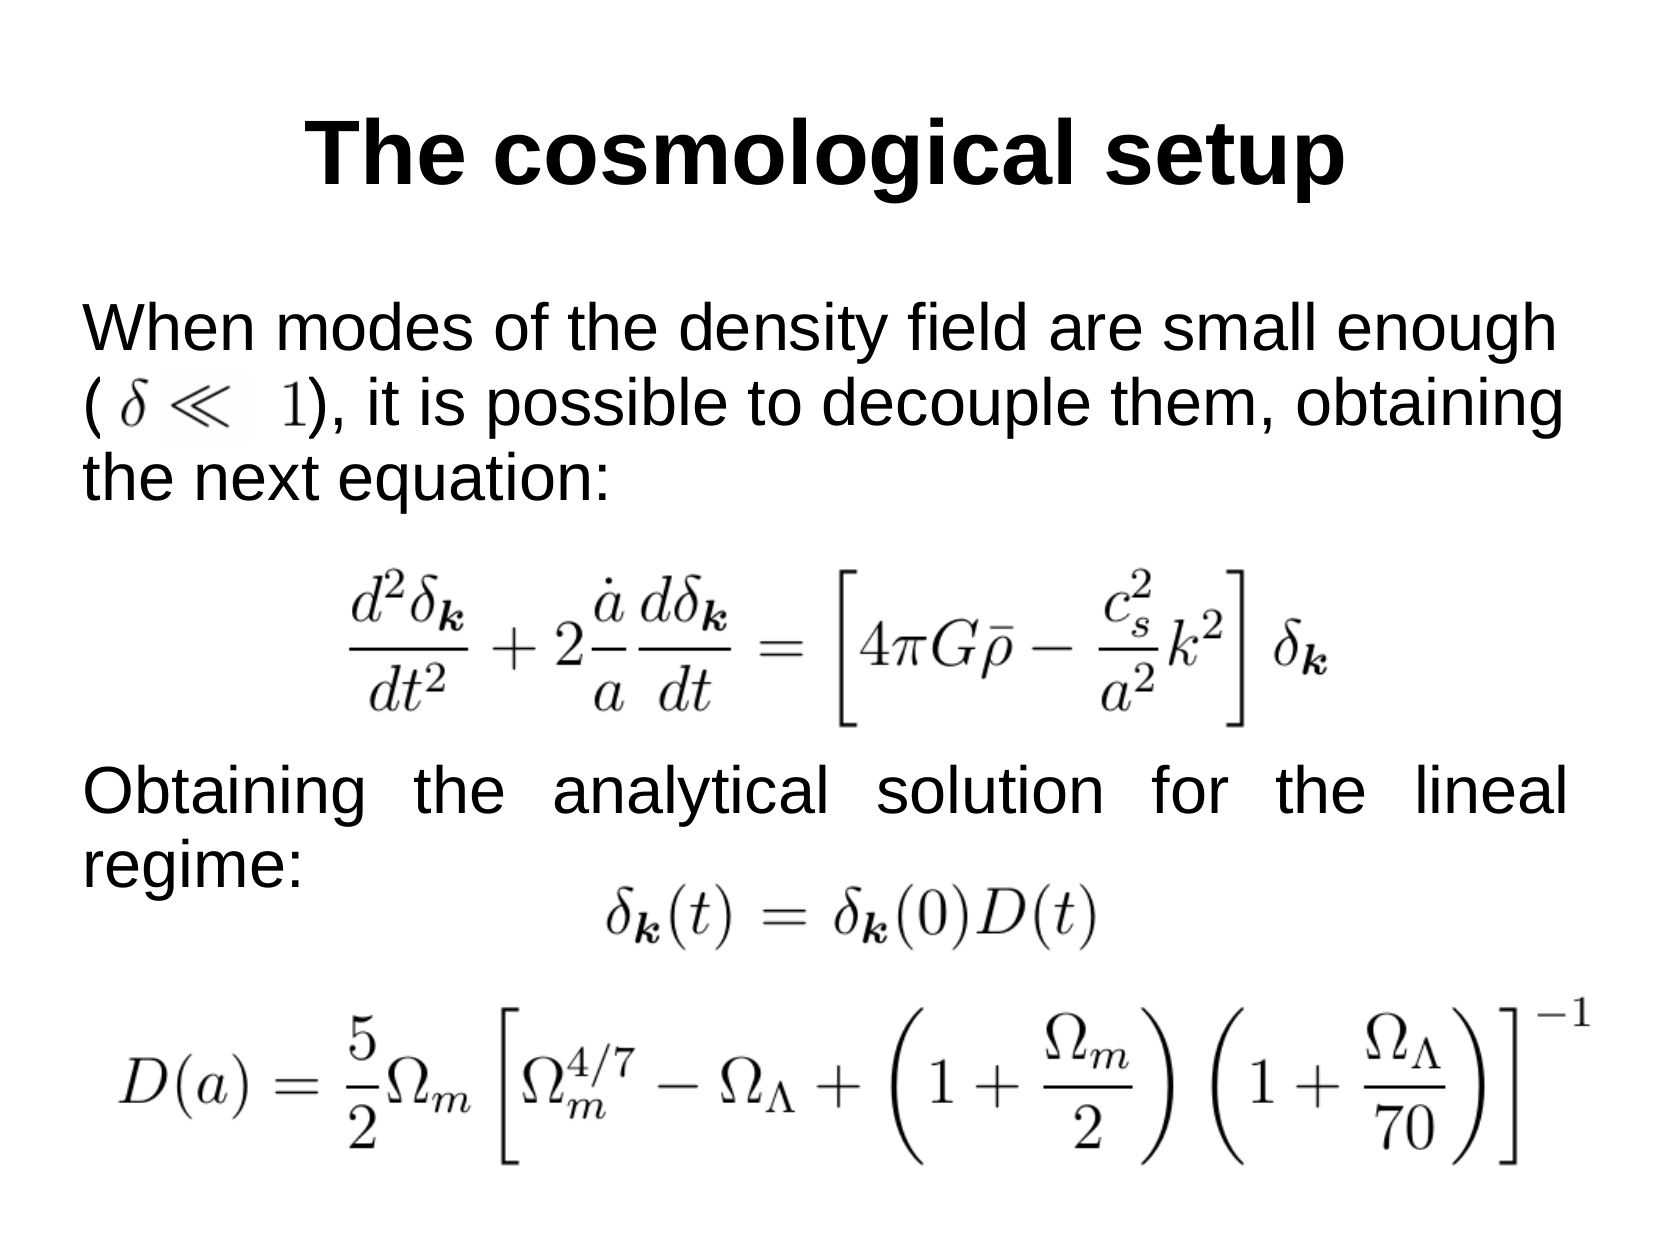

# The cosmological setup
When modes of the density field are small enough ( ), it is possible to decouple them, obtaining the next equation:
Obtaining the analytical solution for the lineal regime: